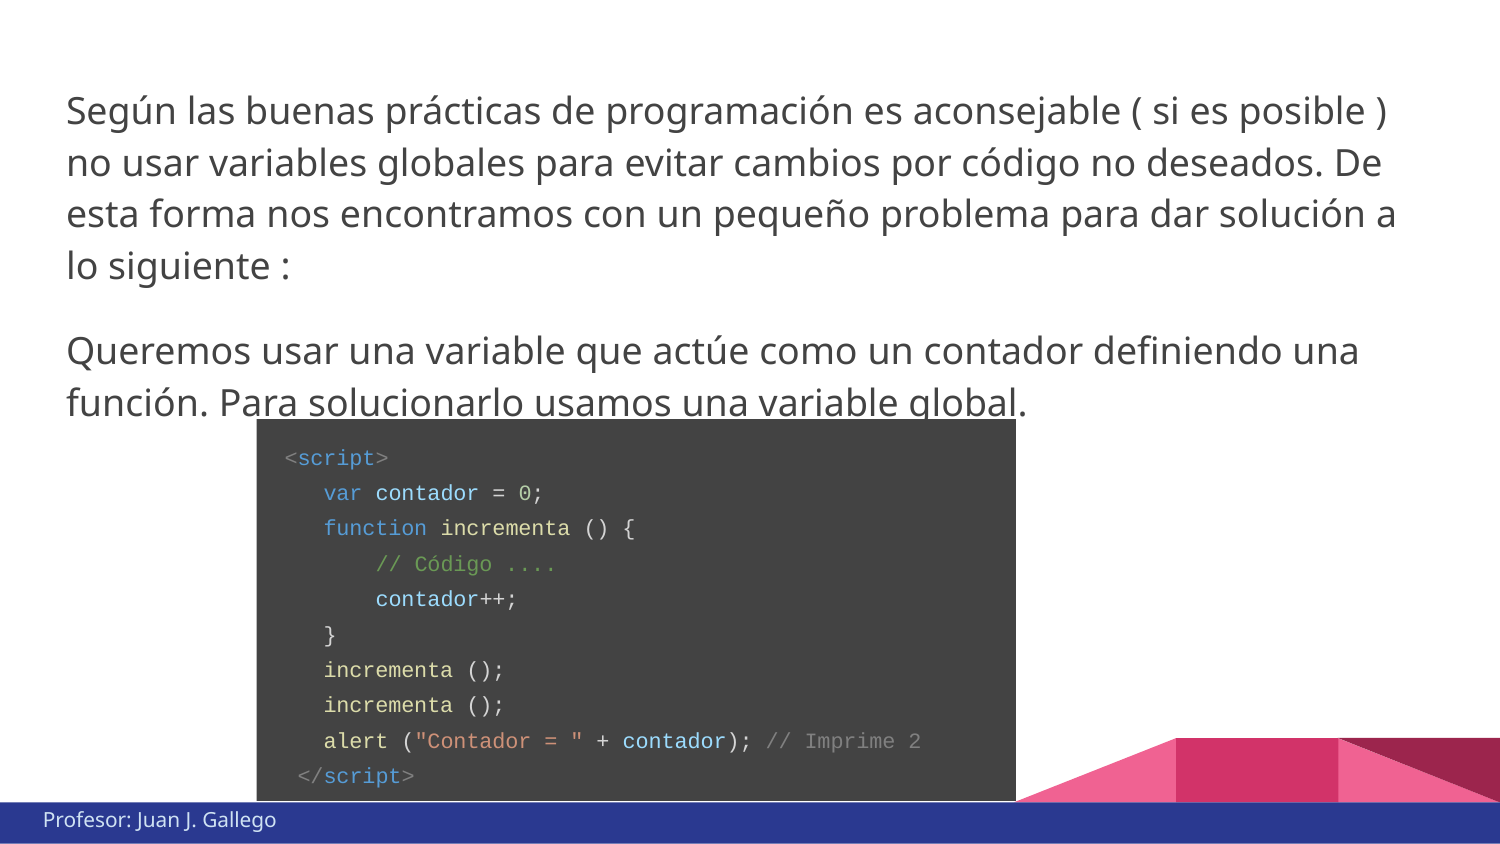

# Según las buenas prácticas de programación es aconsejable ( si es posible ) no usar variables globales para evitar cambios por código no deseados. De esta forma nos encontramos con un pequeño problema para dar solución a lo siguiente :
Queremos usar una variable que actúe como un contador definiendo una función. Para solucionarlo usamos una variable global.
 <script>
 var contador = 0;
 function incrementa () {
 // Código ....
 contador++;
 }
 incrementa ();
 incrementa ();
 alert ("Contador = " + contador); // Imprime 2
 </script>